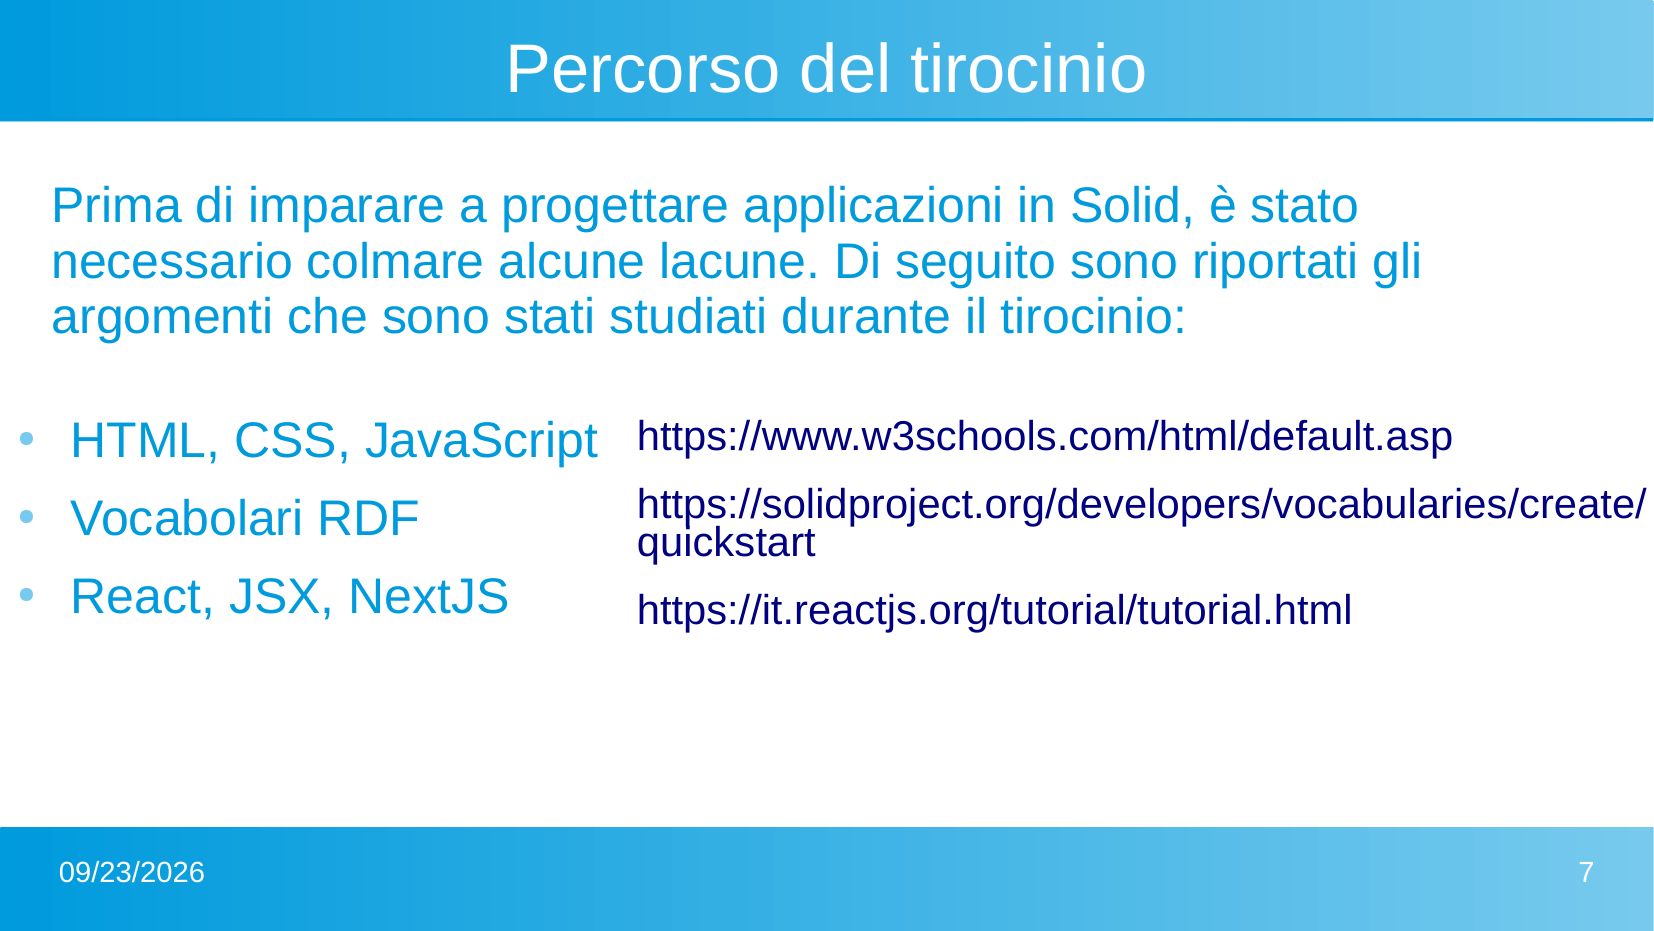

# Percorso del tirocinio
Prima di imparare a progettare applicazioni in Solid, è stato necessario colmare alcune lacune. Di seguito sono riportati gli argomenti che sono stati studiati durante il tirocinio:
HTML, CSS, JavaScript
Vocabolari RDF
React, JSX, NextJS
https://www.w3schools.com/html/default.asp
https://solidproject.org/developers/vocabularies/create/quickstart
https://it.reactjs.org/tutorial/tutorial.html
7